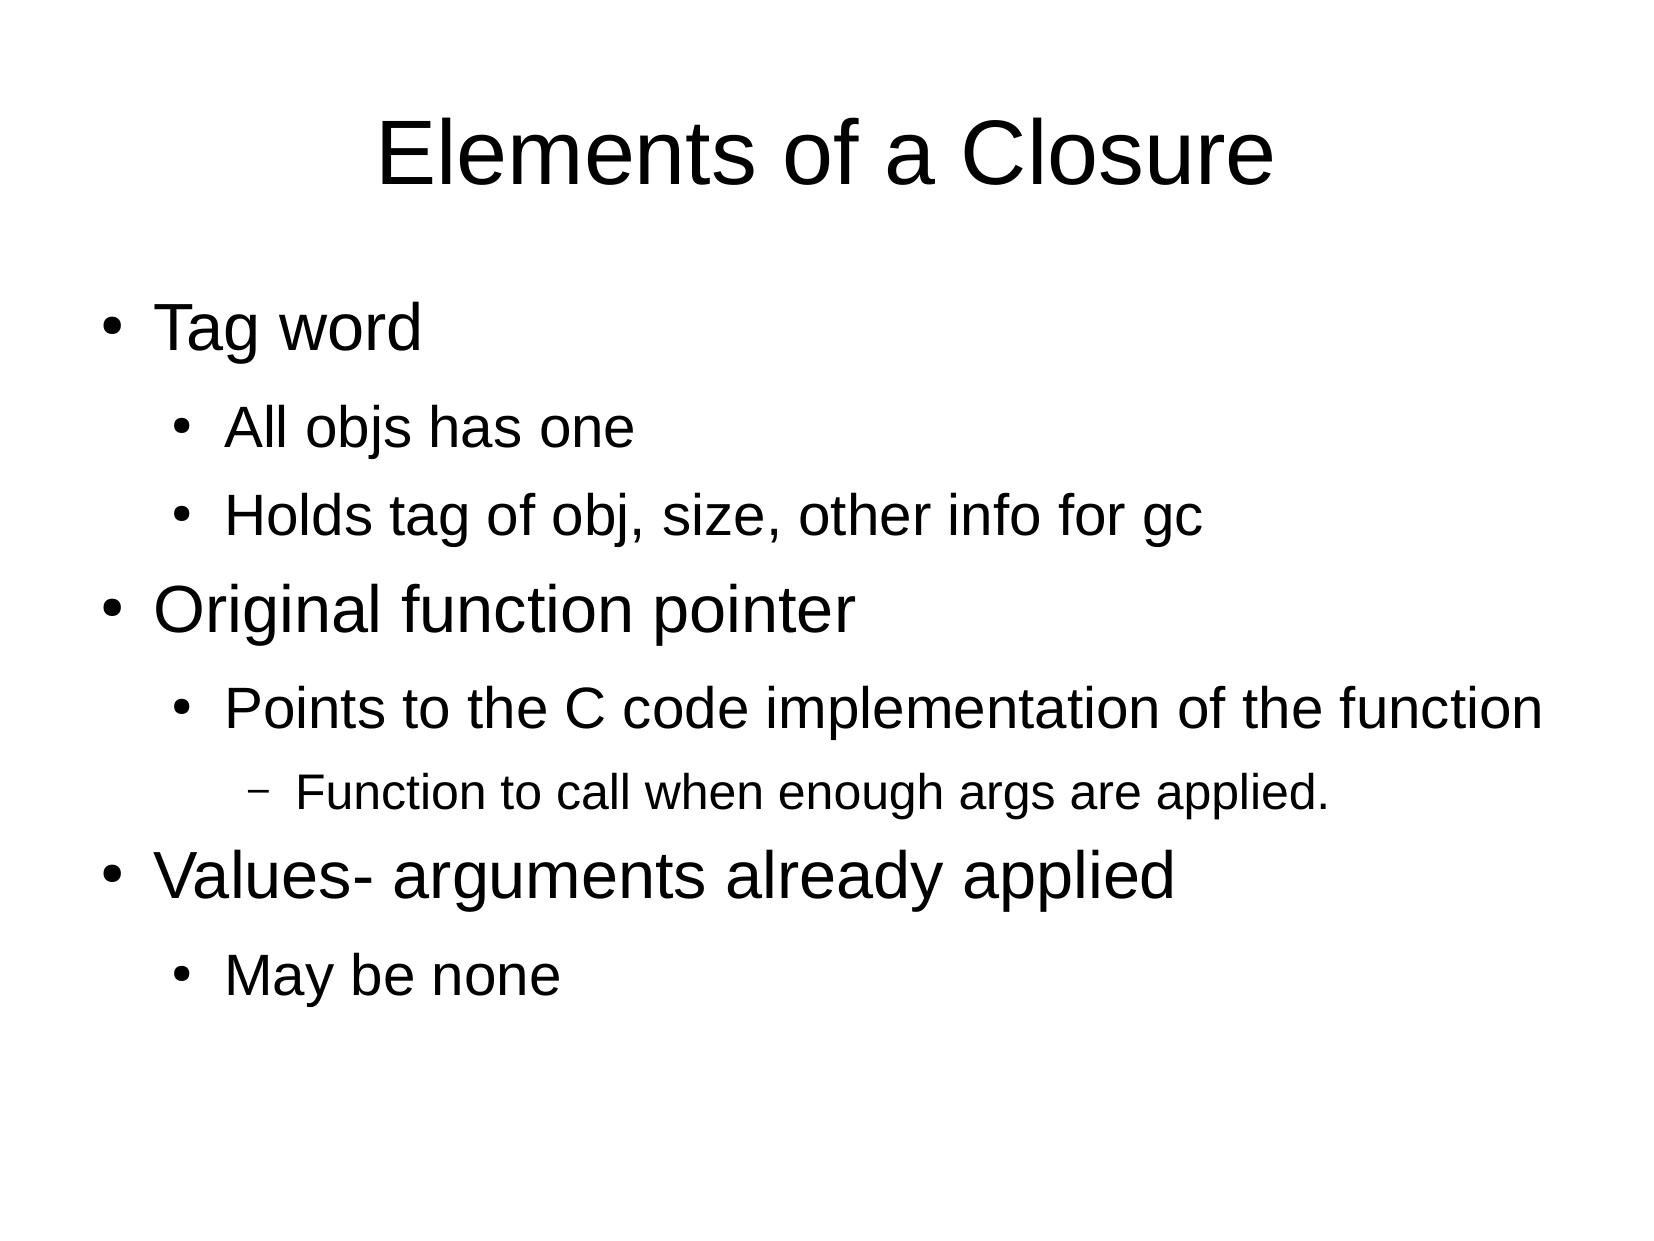

# Elements of a Closure
Tag word
All objs has one
Holds tag of obj, size, other info for gc
Original function pointer
Points to the C code implementation of the function
Function to call when enough args are applied.
Values- arguments already applied
May be none